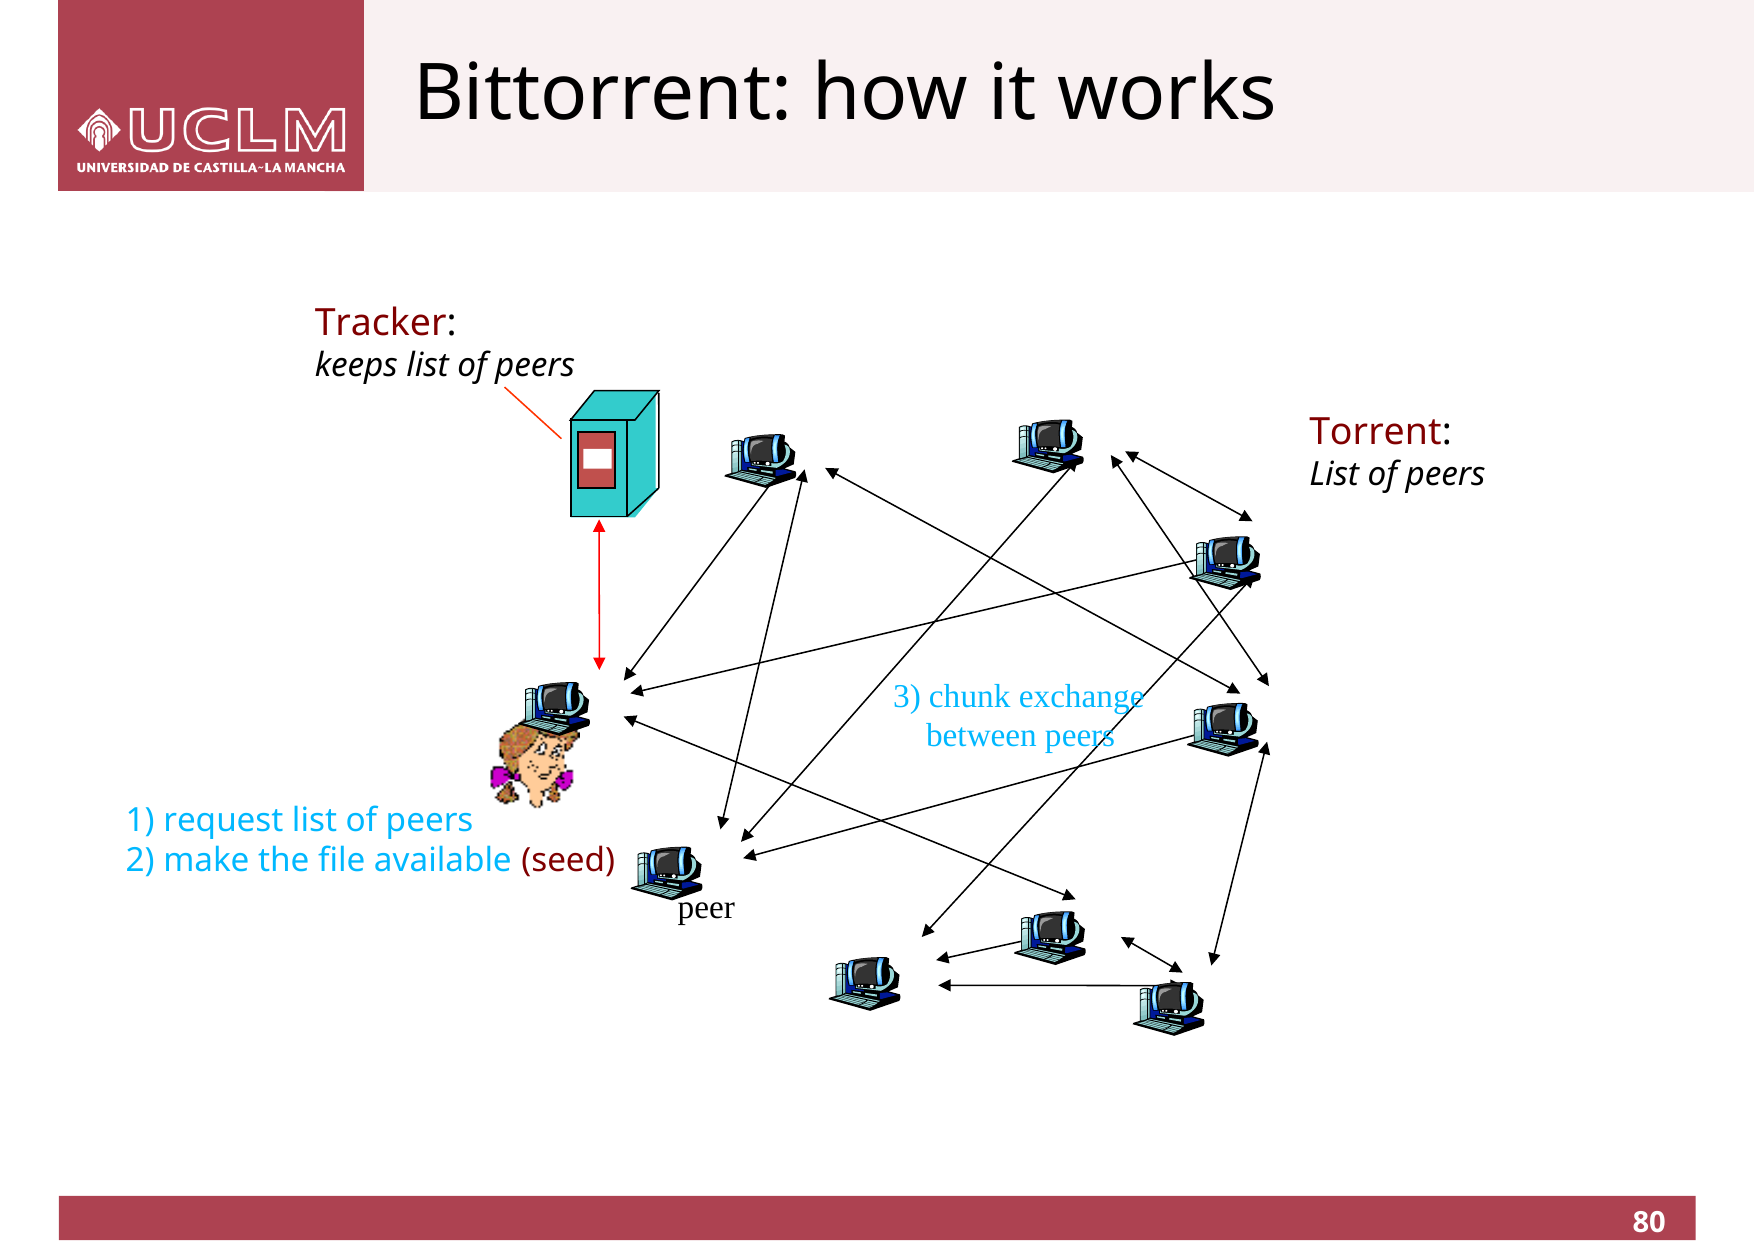

# Bittorrent: how it works
Tracker:
keeps list of peers
Torrent:
List of peers
3) chunk exchange
 between peers
1) request list of peers
2) make the file available (seed)
peer
80